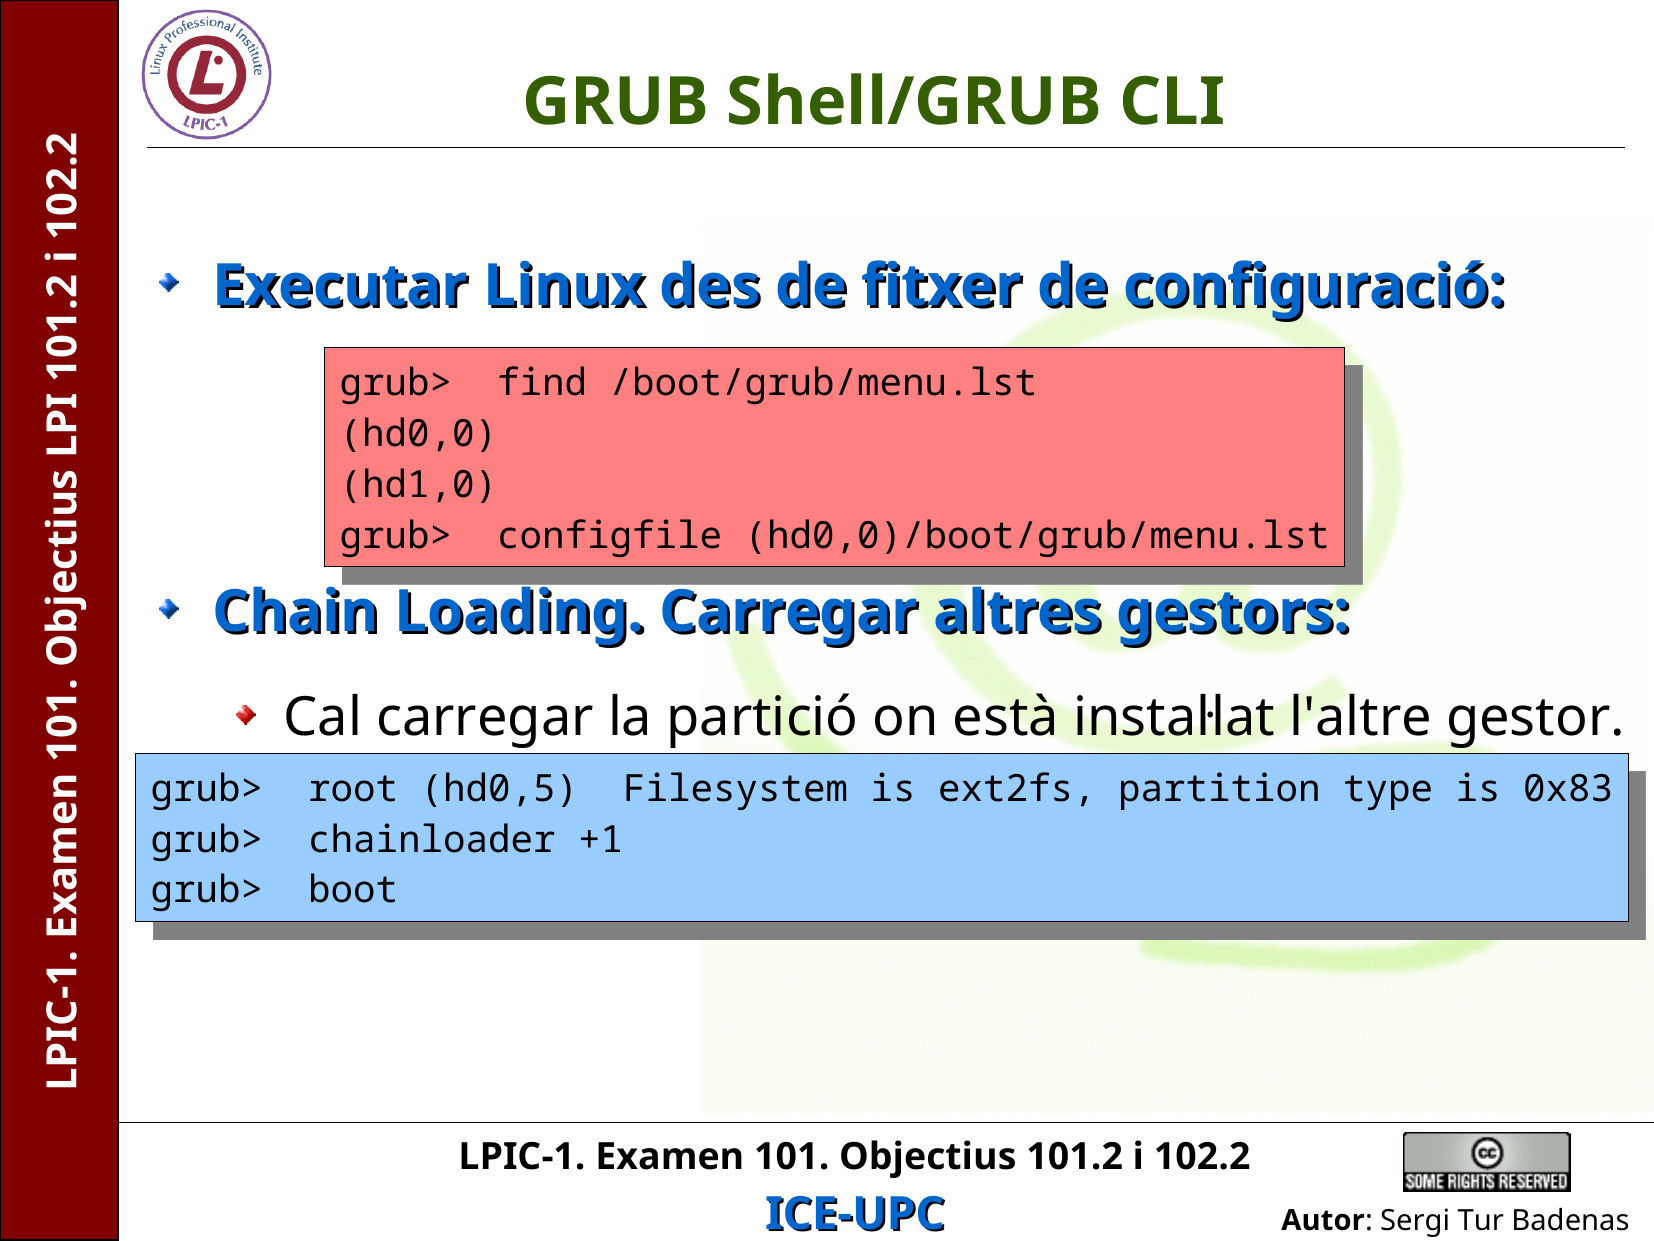

# GRUB Shell/GRUB CLI
Executar Linux des de fitxer de configuració:
Chain Loading. Carregar altres gestors:
Cal carregar la partició on està instal·lat l'altre gestor.
grub> find /boot/grub/menu.lst
(hd0,0)
(hd1,0)
grub> configfile (hd0,0)/boot/grub/menu.lst
grub> root (hd0,5) Filesystem is ext2fs, partition type is 0x83
grub> chainloader +1
grub> boot